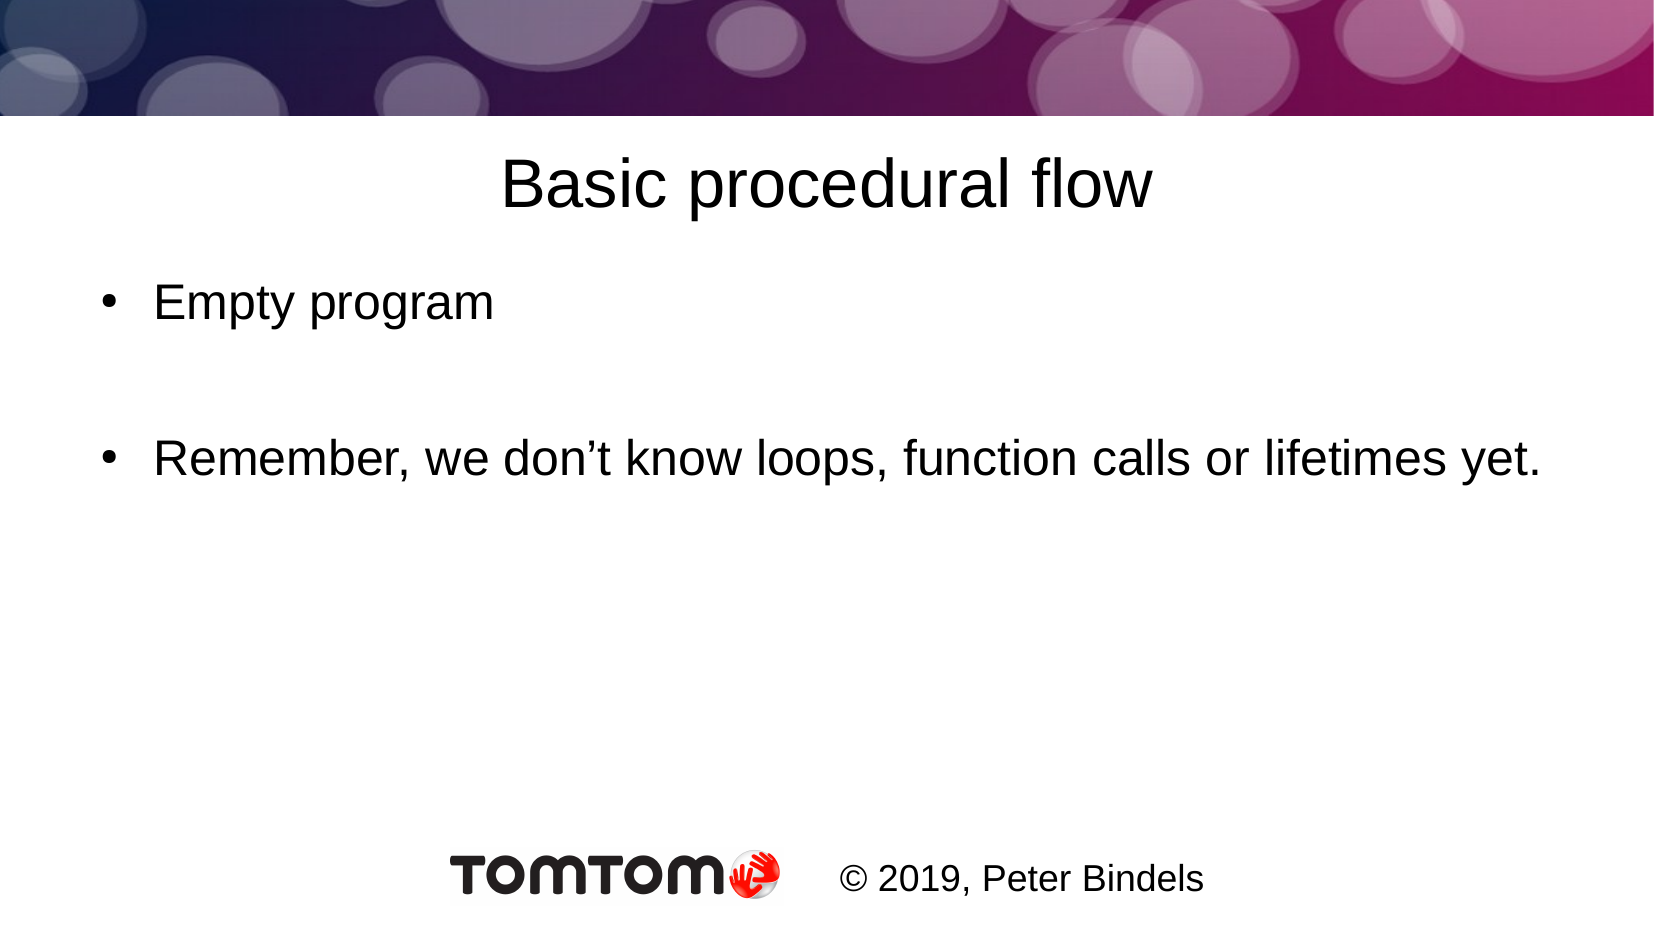

# Basic procedural flow
Empty program
Remember, we don’t know loops, function calls or lifetimes yet.